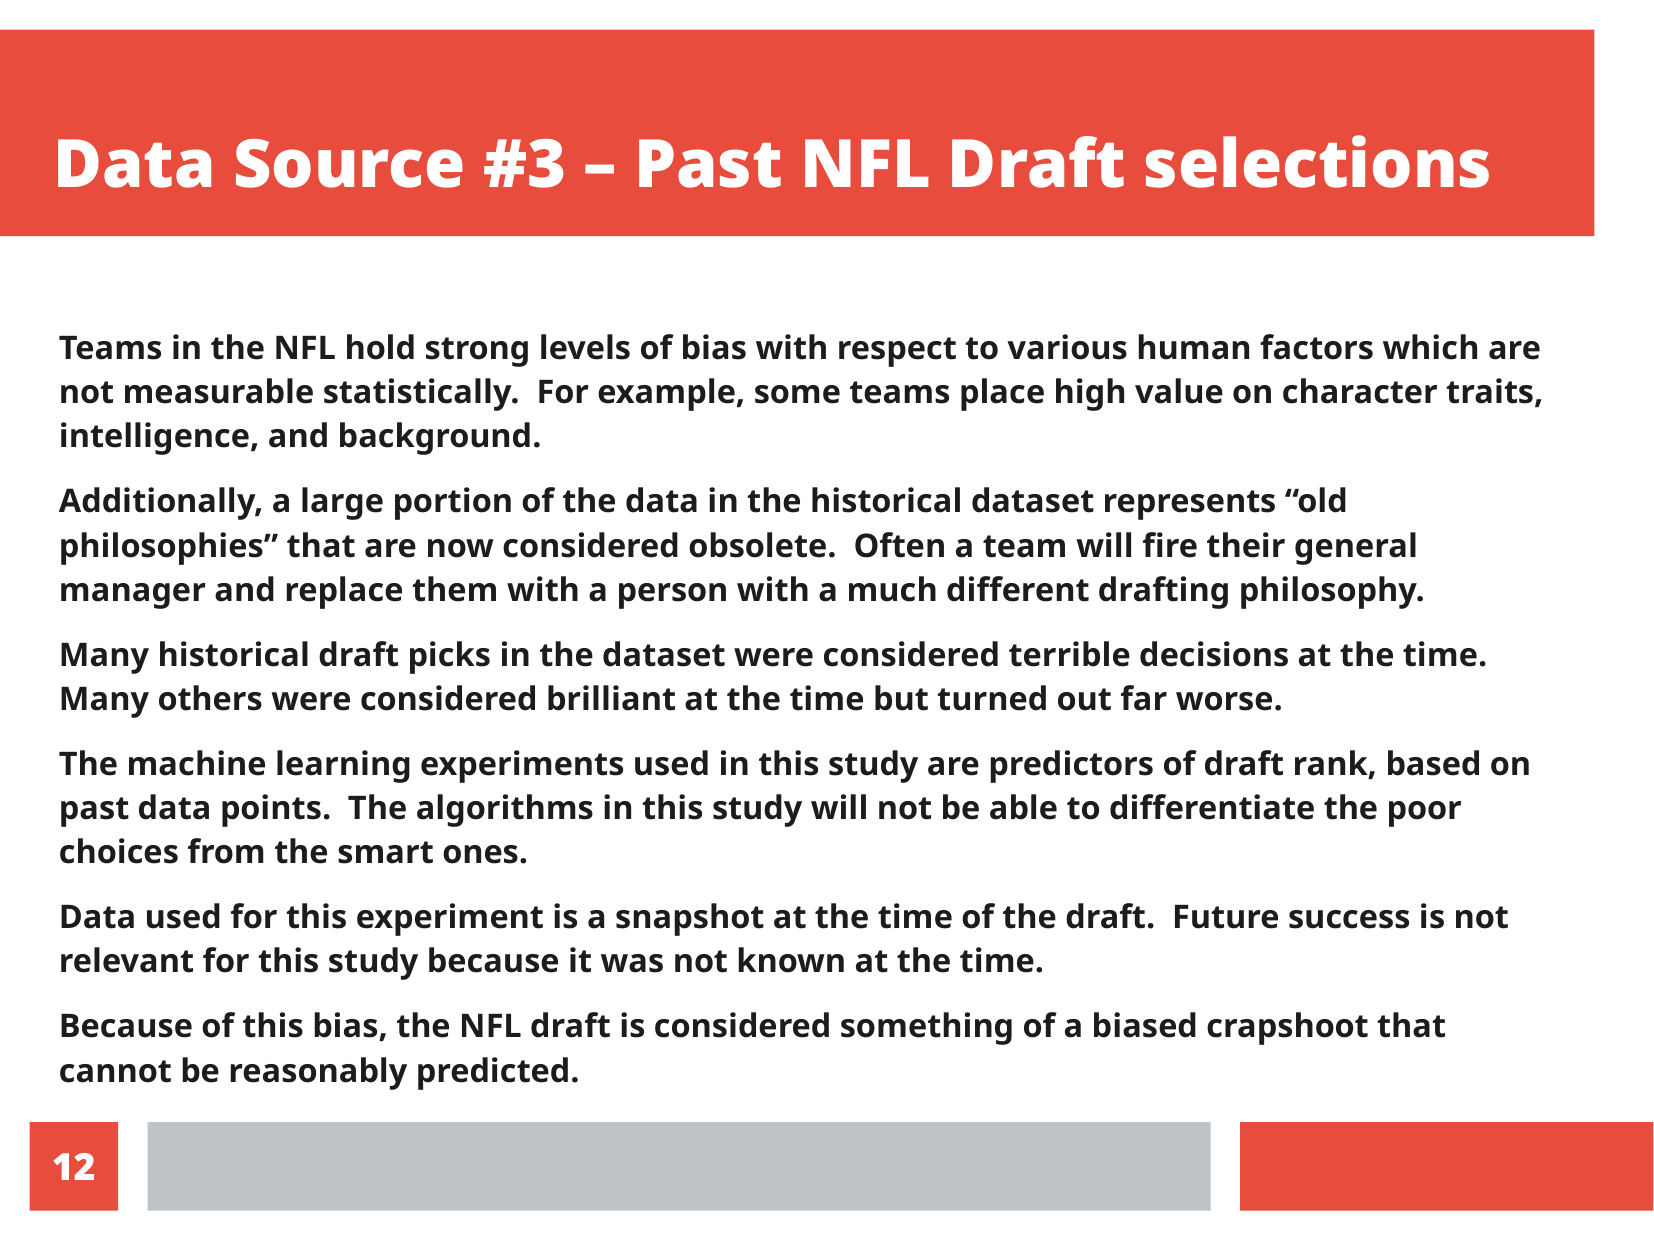

# Data Source #3 – Past NFL Draft selections
Teams in the NFL hold strong levels of bias with respect to various human factors which are not measurable statistically. For example, some teams place high value on character traits, intelligence, and background.
Additionally, a large portion of the data in the historical dataset represents “old philosophies” that are now considered obsolete. Often a team will fire their general manager and replace them with a person with a much different drafting philosophy.
Many historical draft picks in the dataset were considered terrible decisions at the time. Many others were considered brilliant at the time but turned out far worse.
The machine learning experiments used in this study are predictors of draft rank, based on past data points. The algorithms in this study will not be able to differentiate the poor choices from the smart ones.
Data used for this experiment is a snapshot at the time of the draft. Future success is not relevant for this study because it was not known at the time.
Because of this bias, the NFL draft is considered something of a biased crapshoot that cannot be reasonably predicted.
12